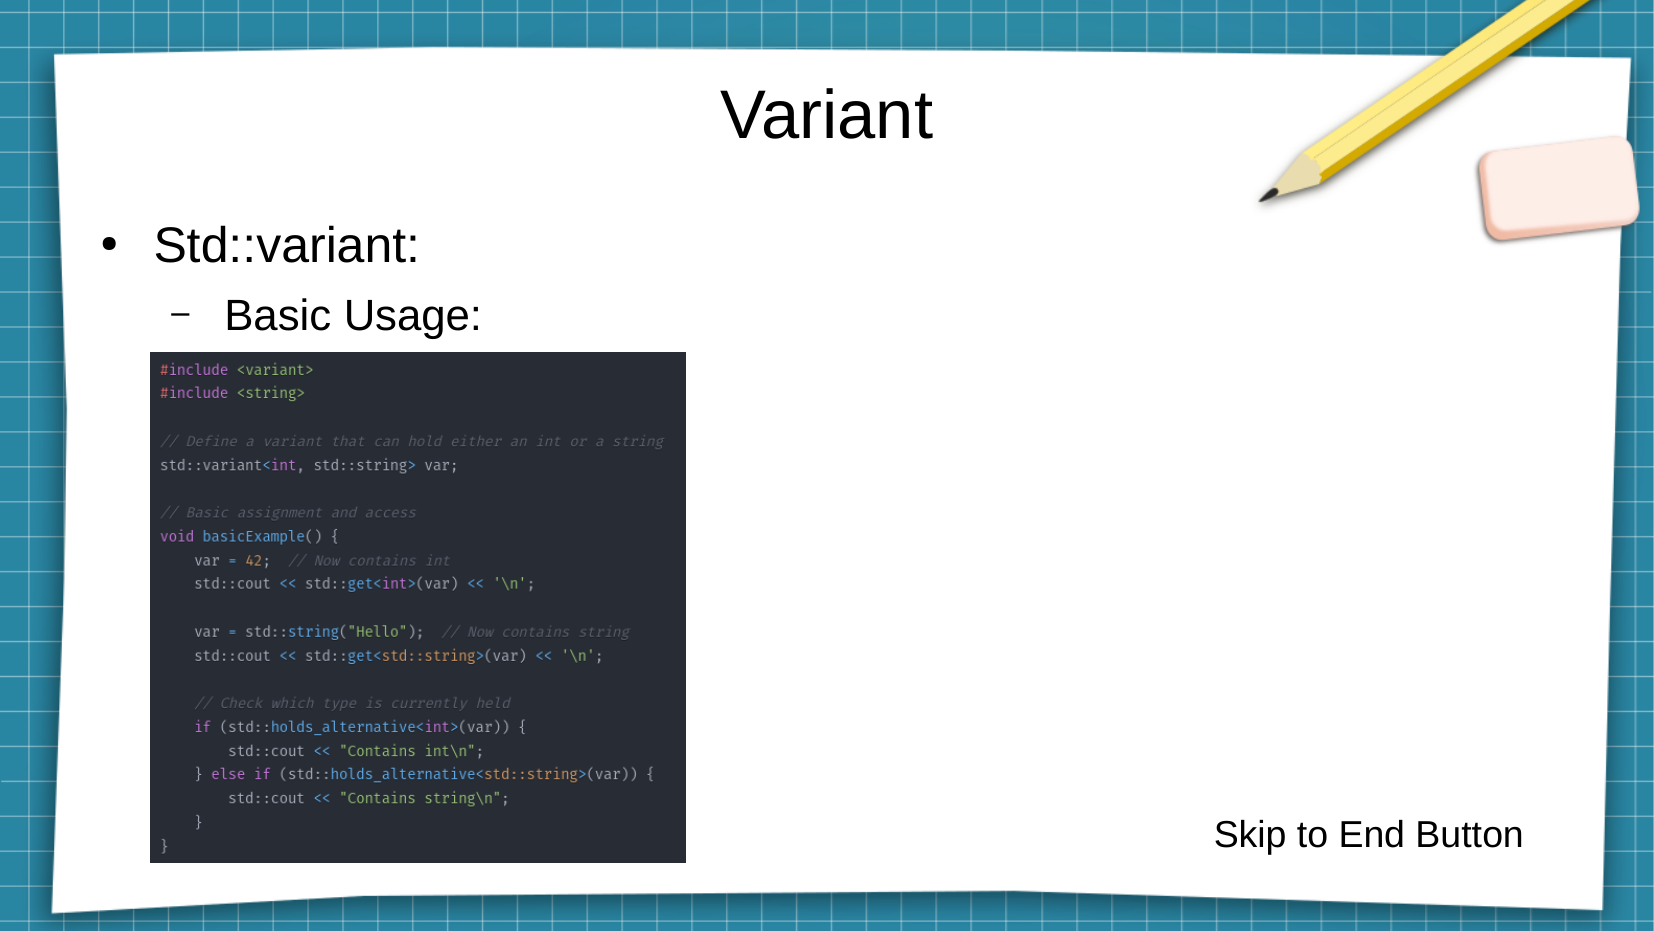

# Variant
Std::variant:
Basic Usage:
Skip to End Button